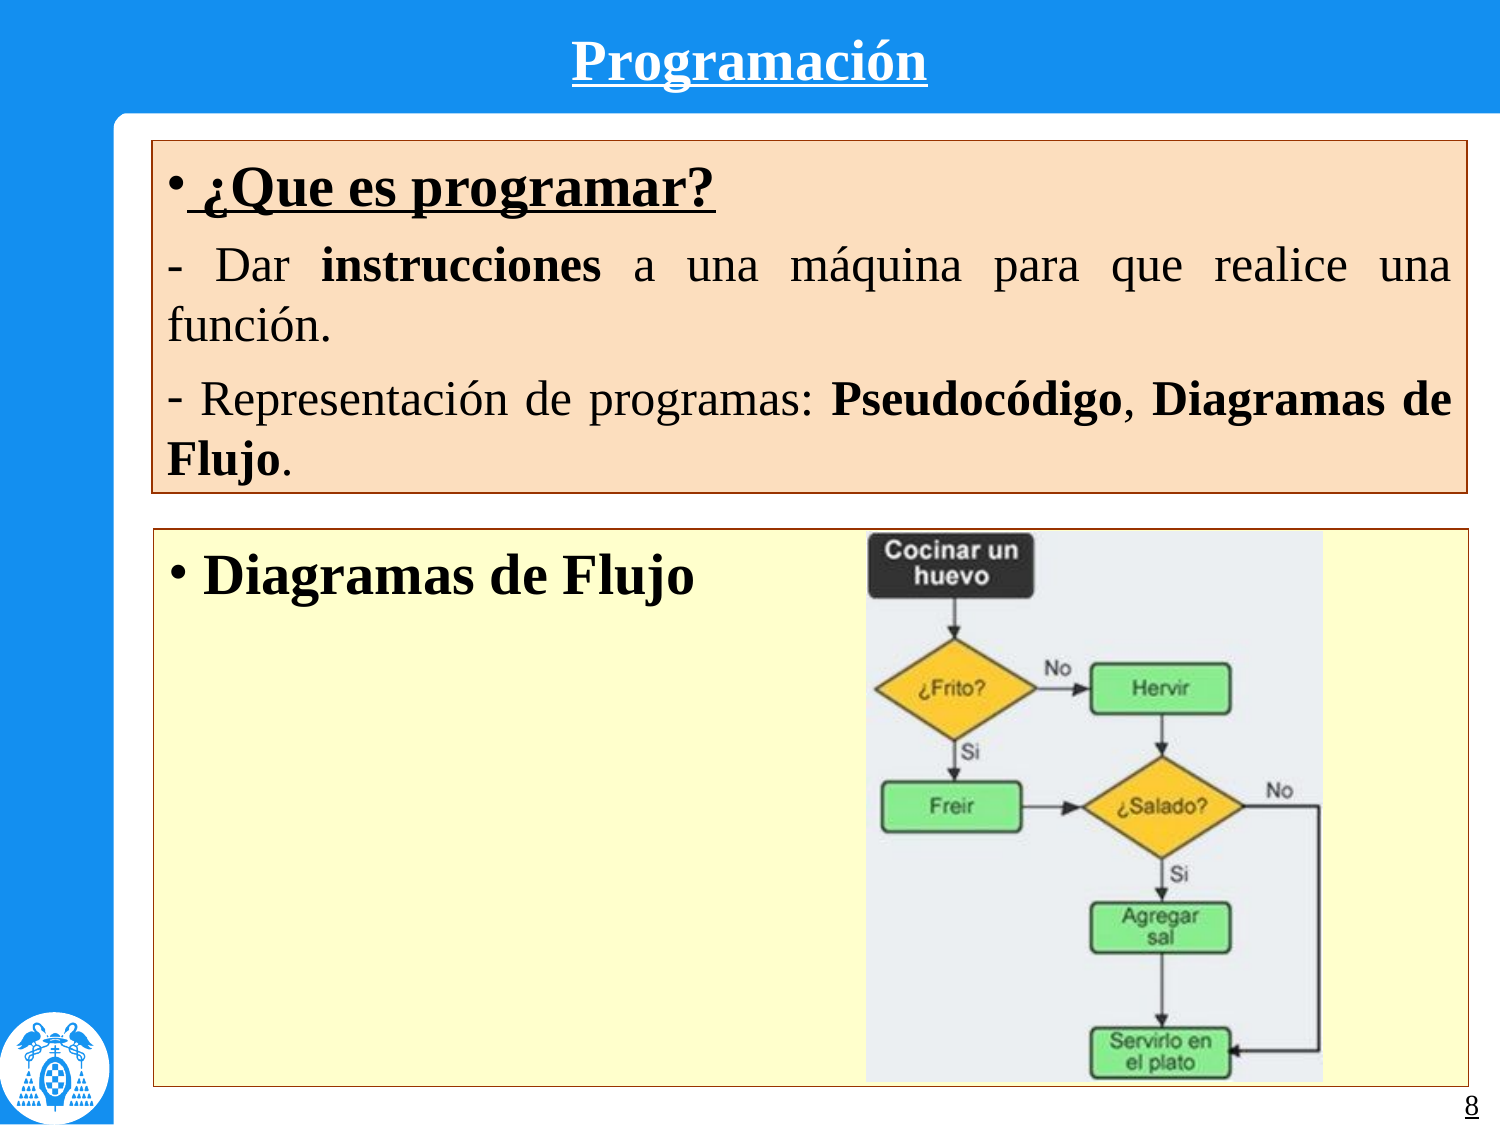

Programación
 ¿Que es programar?
- Dar instrucciones a una máquina para que realice una función.
 Representación de programas: Pseudocódigo, Diagramas de Flujo.
 Diagramas de Flujo